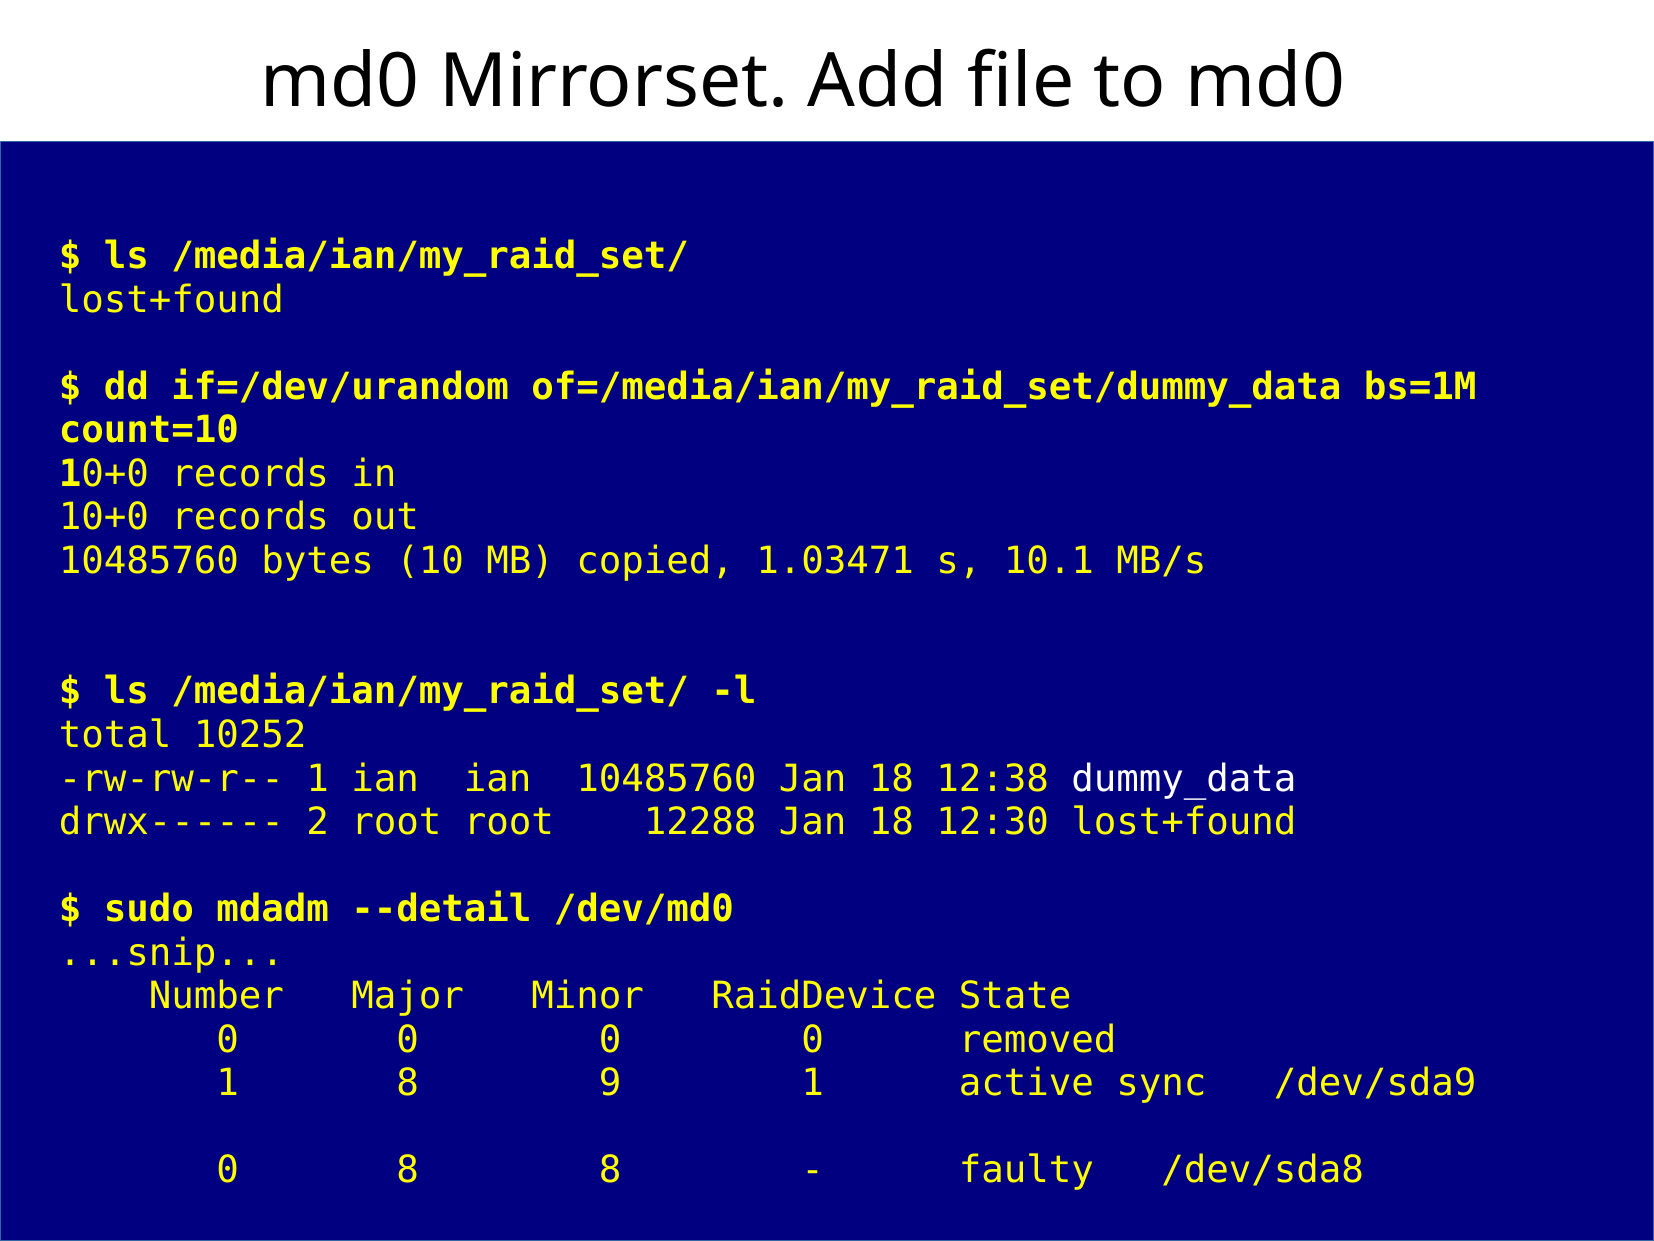

md0 Mirrorset. Add file to md0
$ ls /media/ian/my_raid_set/
lost+found
$ dd if=/dev/urandom of=/media/ian/my_raid_set/dummy_data bs=1M count=10
10+0 records in
10+0 records out
10485760 bytes (10 MB) copied, 1.03471 s, 10.1 MB/s
$ ls /media/ian/my_raid_set/ -l
total 10252
-rw-rw-r-- 1 ian ian 10485760 Jan 18 12:38 dummy_data
drwx------ 2 root root 12288 Jan 18 12:30 lost+found
$ sudo mdadm --detail /dev/md0
...snip...
 Number Major Minor RaidDevice State
 0 0 0 0 removed
 1 8 9 1 active sync /dev/sda9
 0 8 8 - faulty /dev/sda8
# lsusb